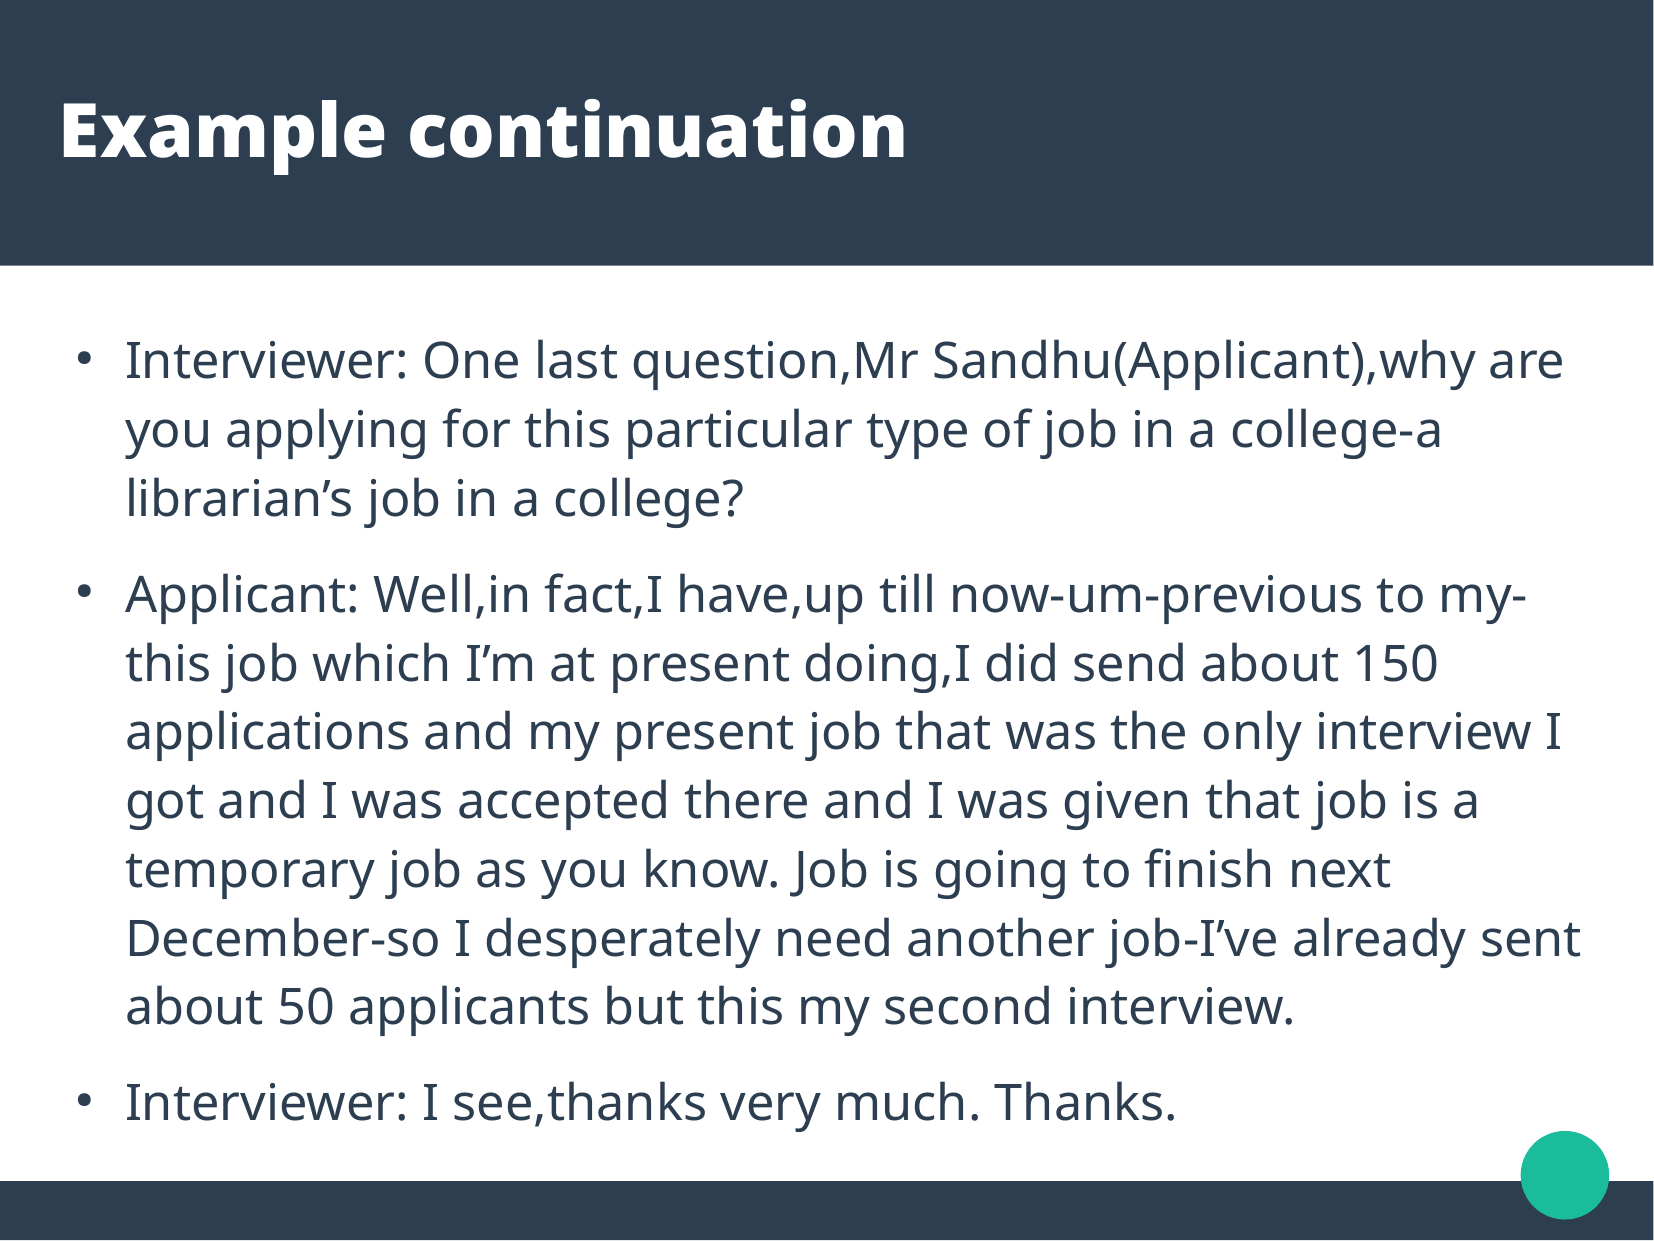

# Example continuation
Interviewer: One last question,Mr Sandhu(Applicant),why are you applying for this particular type of job in a college-a librarian’s job in a college?
Applicant: Well,in fact,I have,up till now-um-previous to my-this job which I’m at present doing,I did send about 150 applications and my present job that was the only interview I got and I was accepted there and I was given that job is a temporary job as you know. Job is going to finish next December-so I desperately need another job-I’ve already sent about 50 applicants but this my second interview.
Interviewer: I see,thanks very much. Thanks.